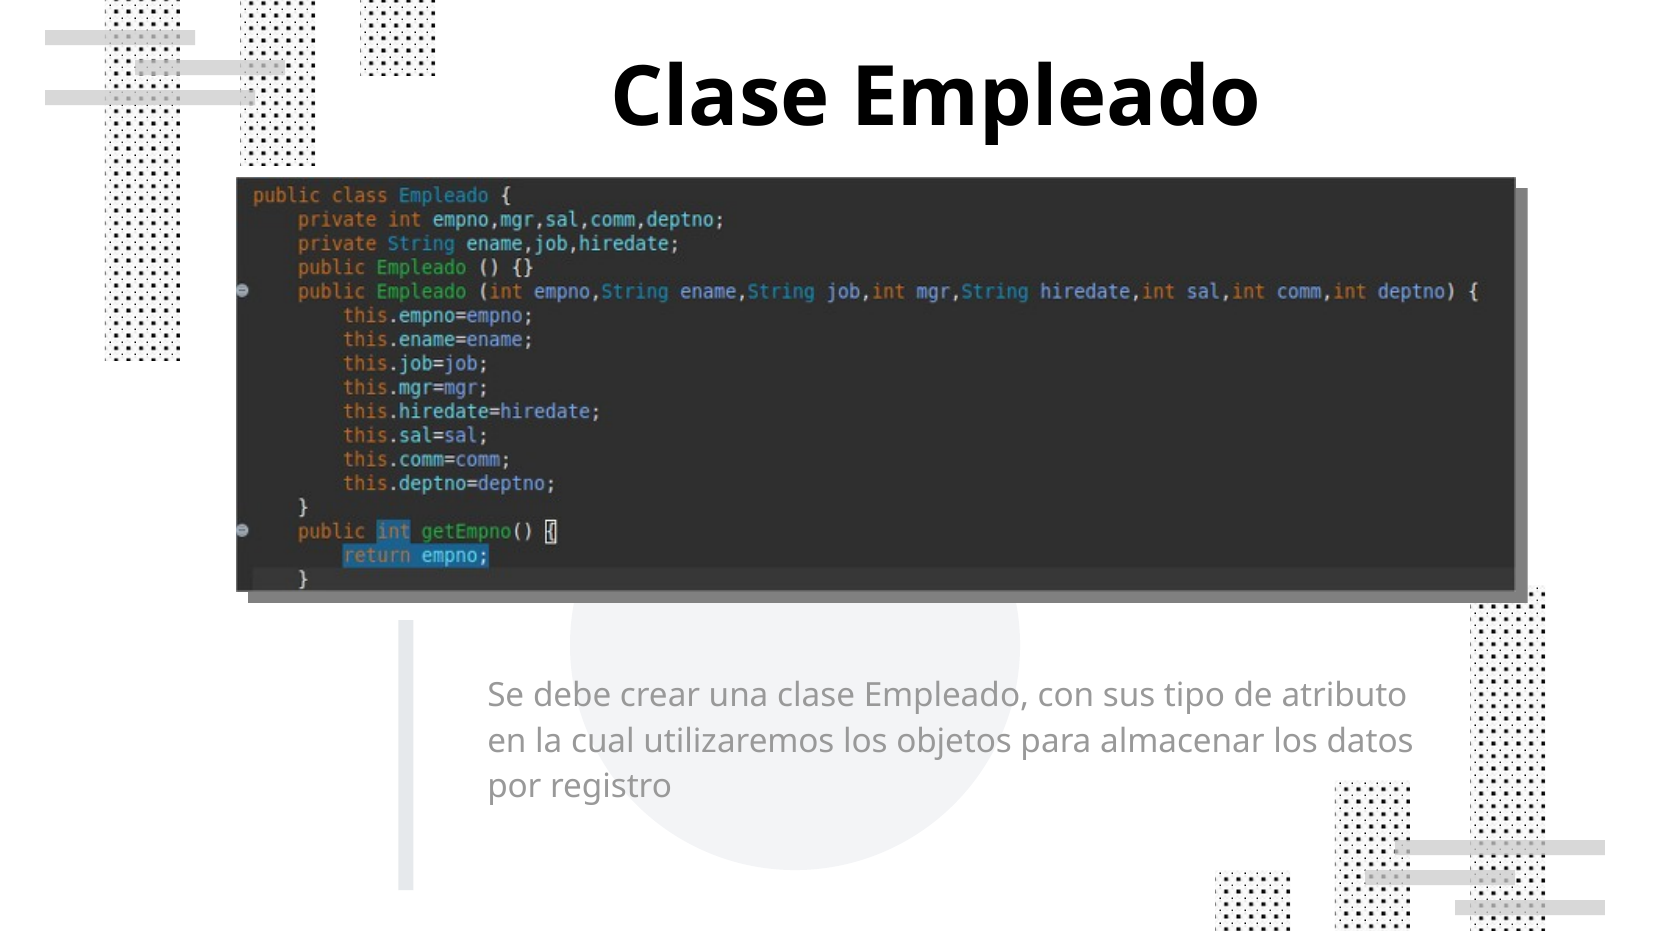

Clase Empleado
Se debe crear una clase Empleado, con sus tipo de atributo en la cual utilizaremos los objetos para almacenar los datos por registro